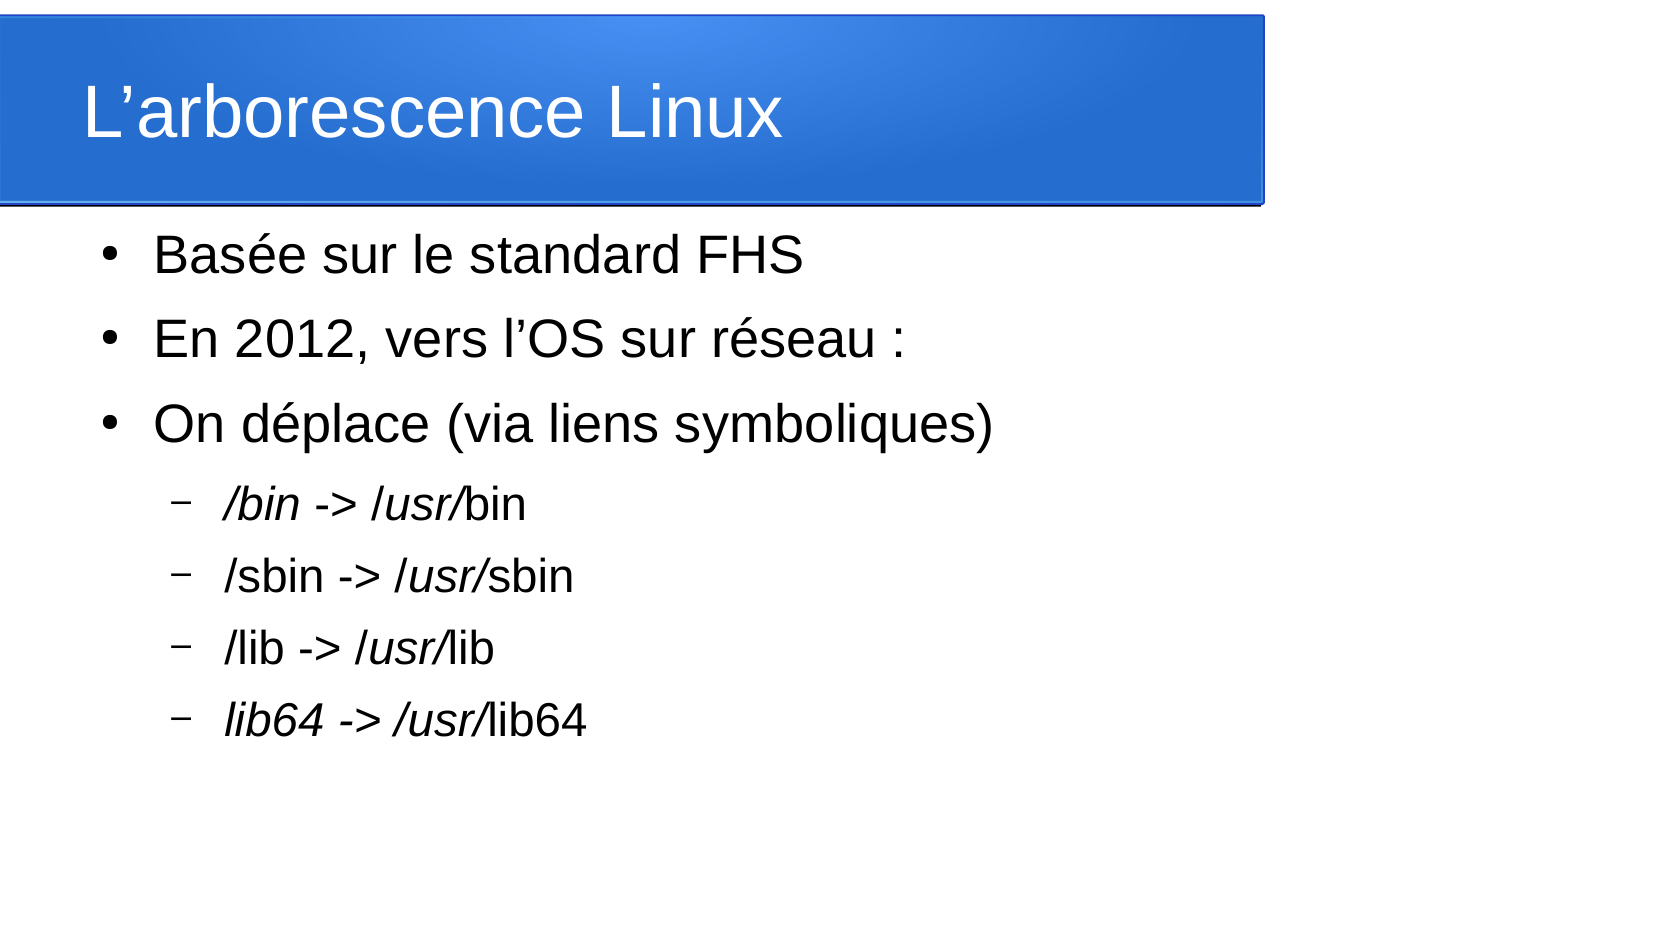

# L’arborescence Linux
Basée sur le standard FHS
En 2012, vers l’OS sur réseau :
On déplace (via liens symboliques)
/bin -> /usr/bin
/sbin -> /usr/sbin
/lib -> /usr/lib
lib64 -> /usr/lib64